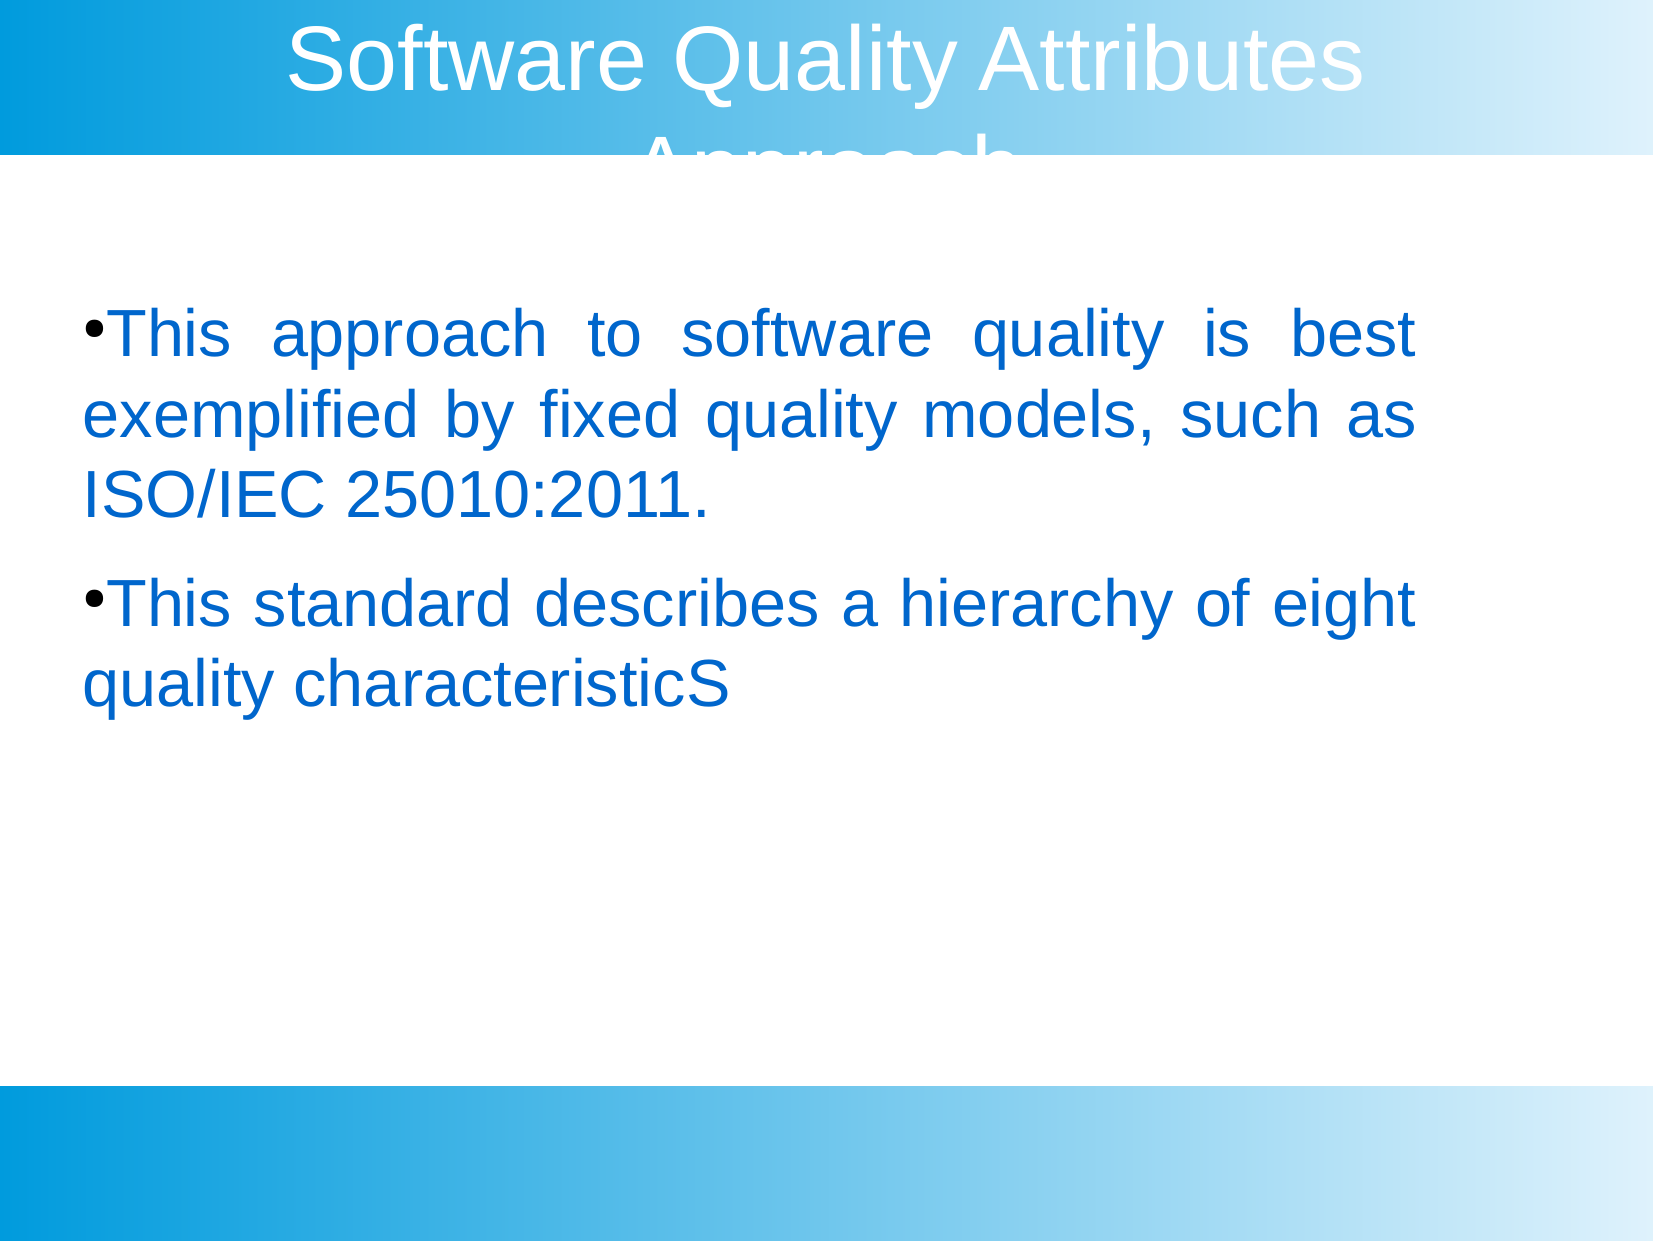

# Software Quality Attributes Approach
This approach to software quality is best exemplified by fixed quality models, such as ISO/IEC 25010:2011.
This standard describes a hierarchy of eight quality characteristicS